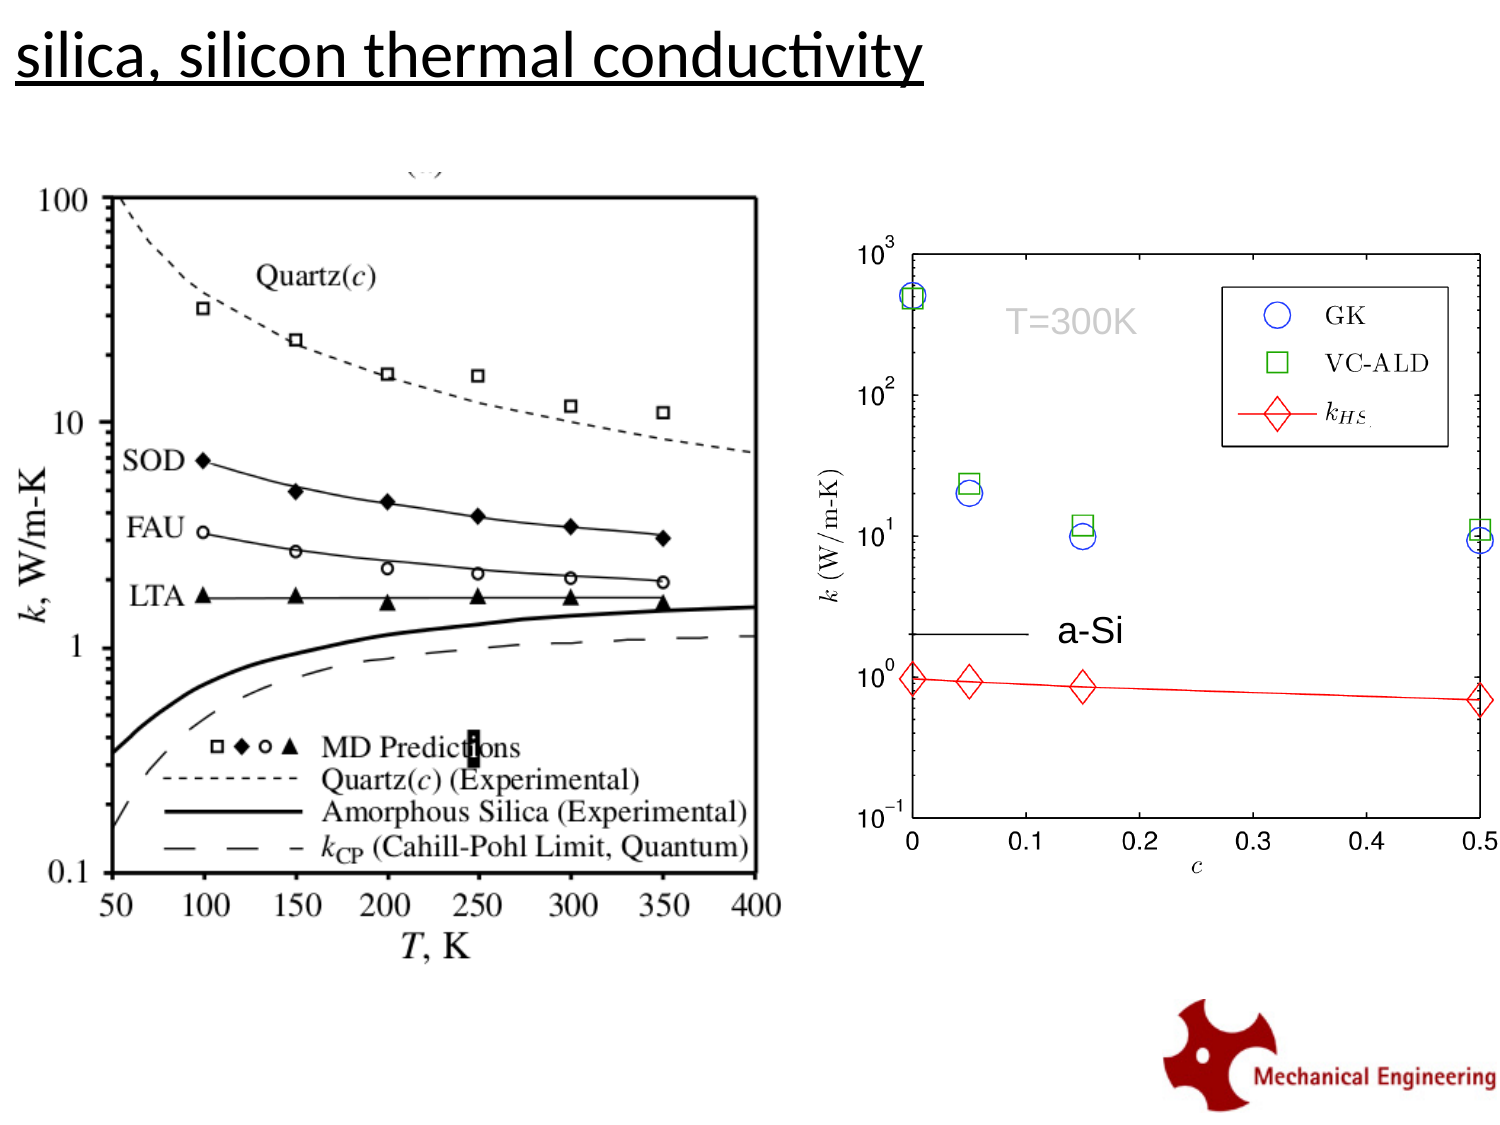

# silica, silicon thermal conductivity
T=300K
a-Si